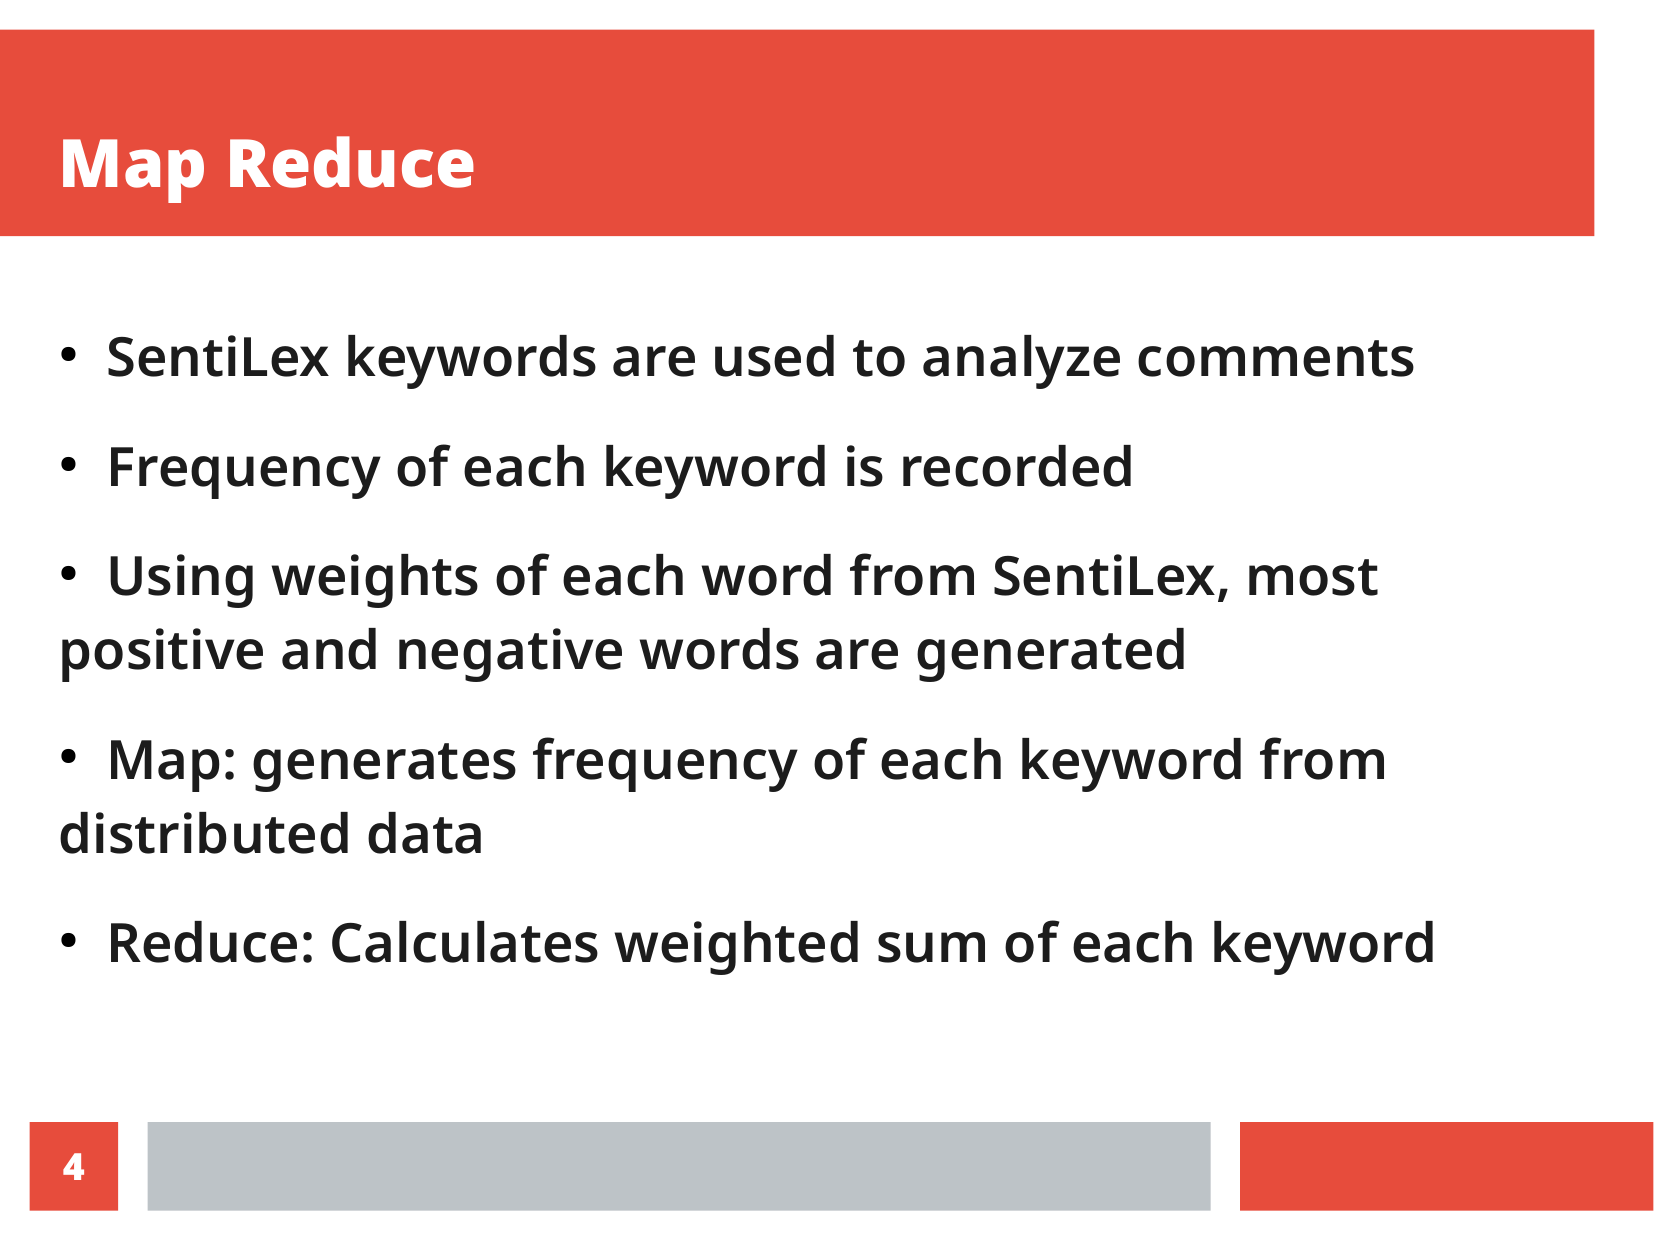

# Map Reduce
 SentiLex keywords are used to analyze comments
 Frequency of each keyword is recorded
 Using weights of each word from SentiLex, most positive and negative words are generated
 Map: generates frequency of each keyword from distributed data
 Reduce: Calculates weighted sum of each keyword
4